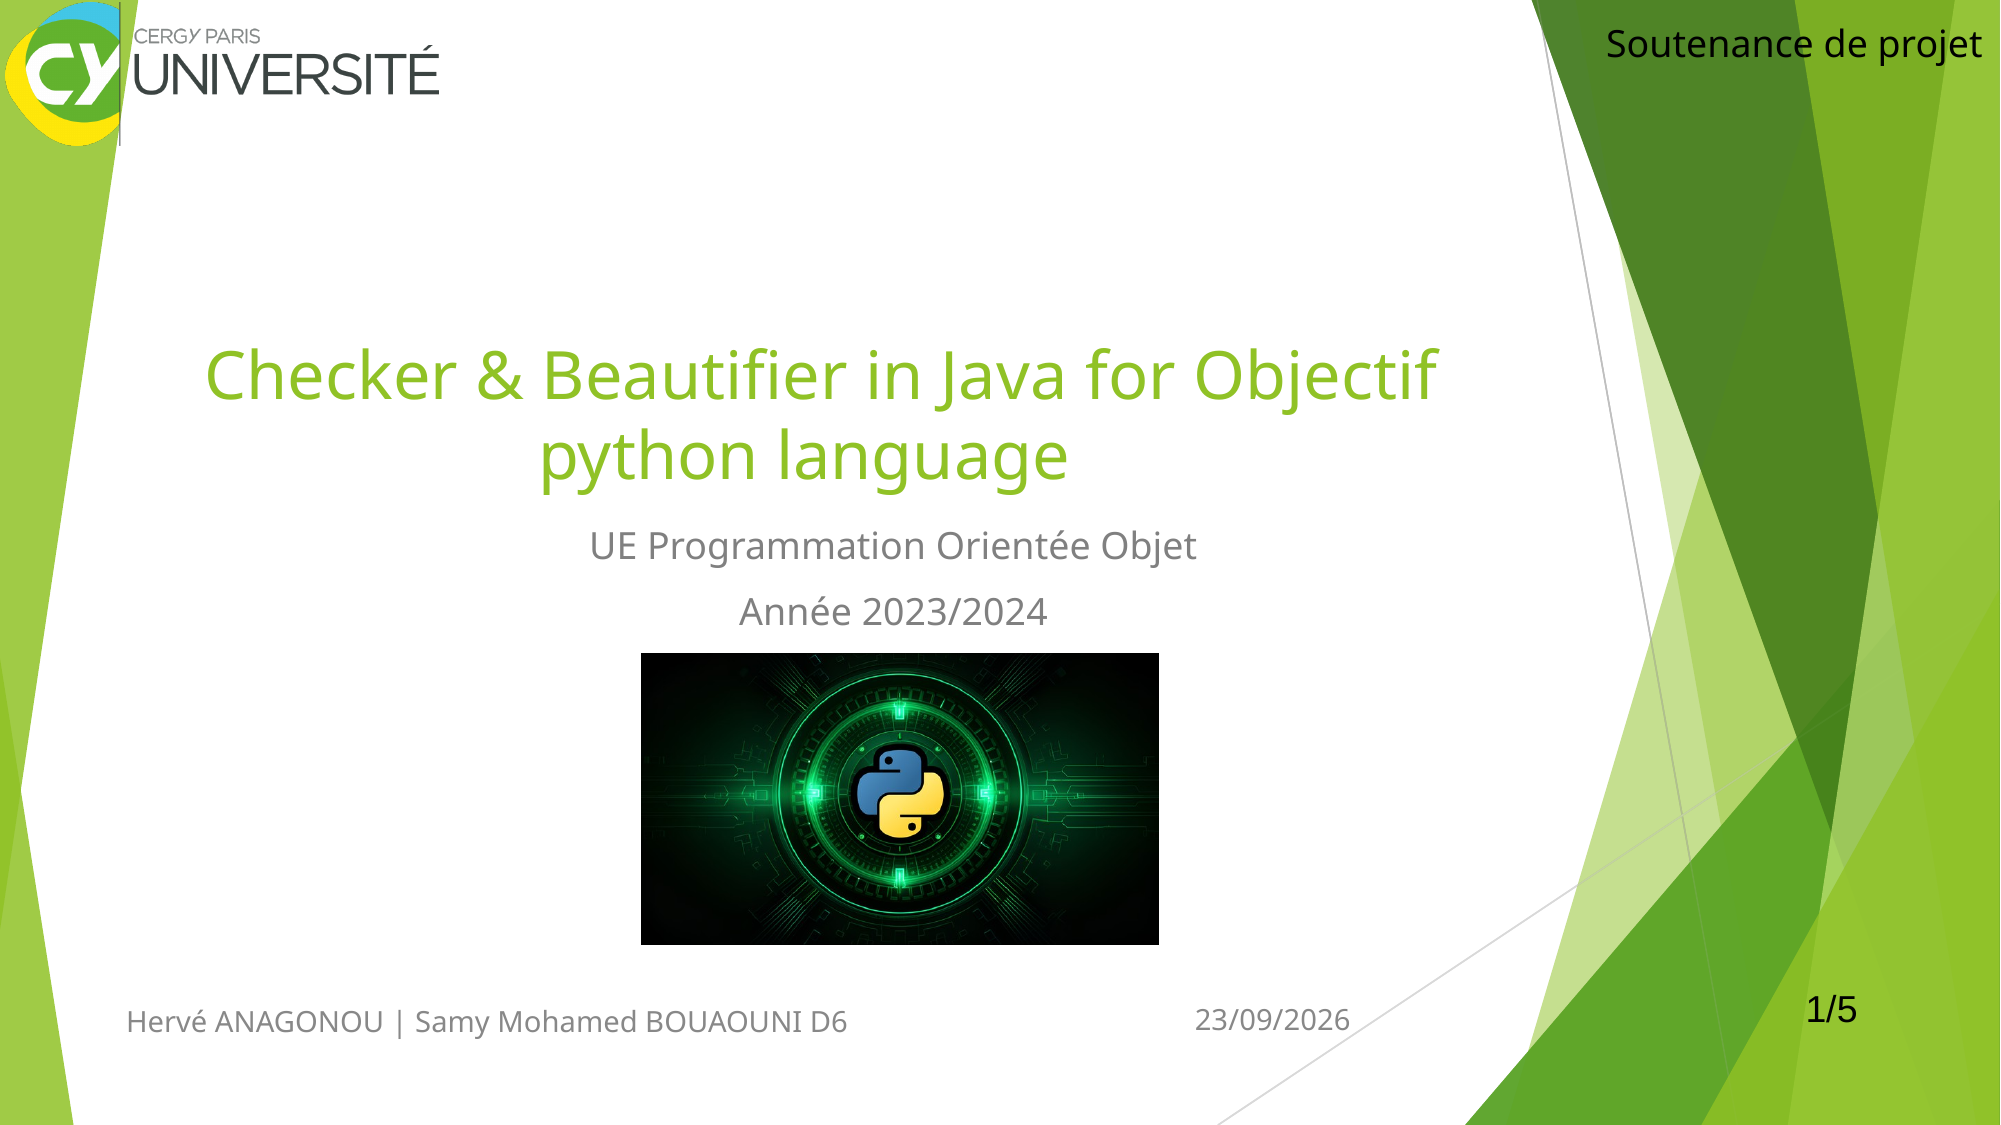

Soutenance de projet
# Checker & Beautifier in Java for Objectif python language
UE Programmation Orientée Objet
Année 2023/2024
1/5
Hervé ANAGONOU | Samy Mohamed BOUAOUNI D6